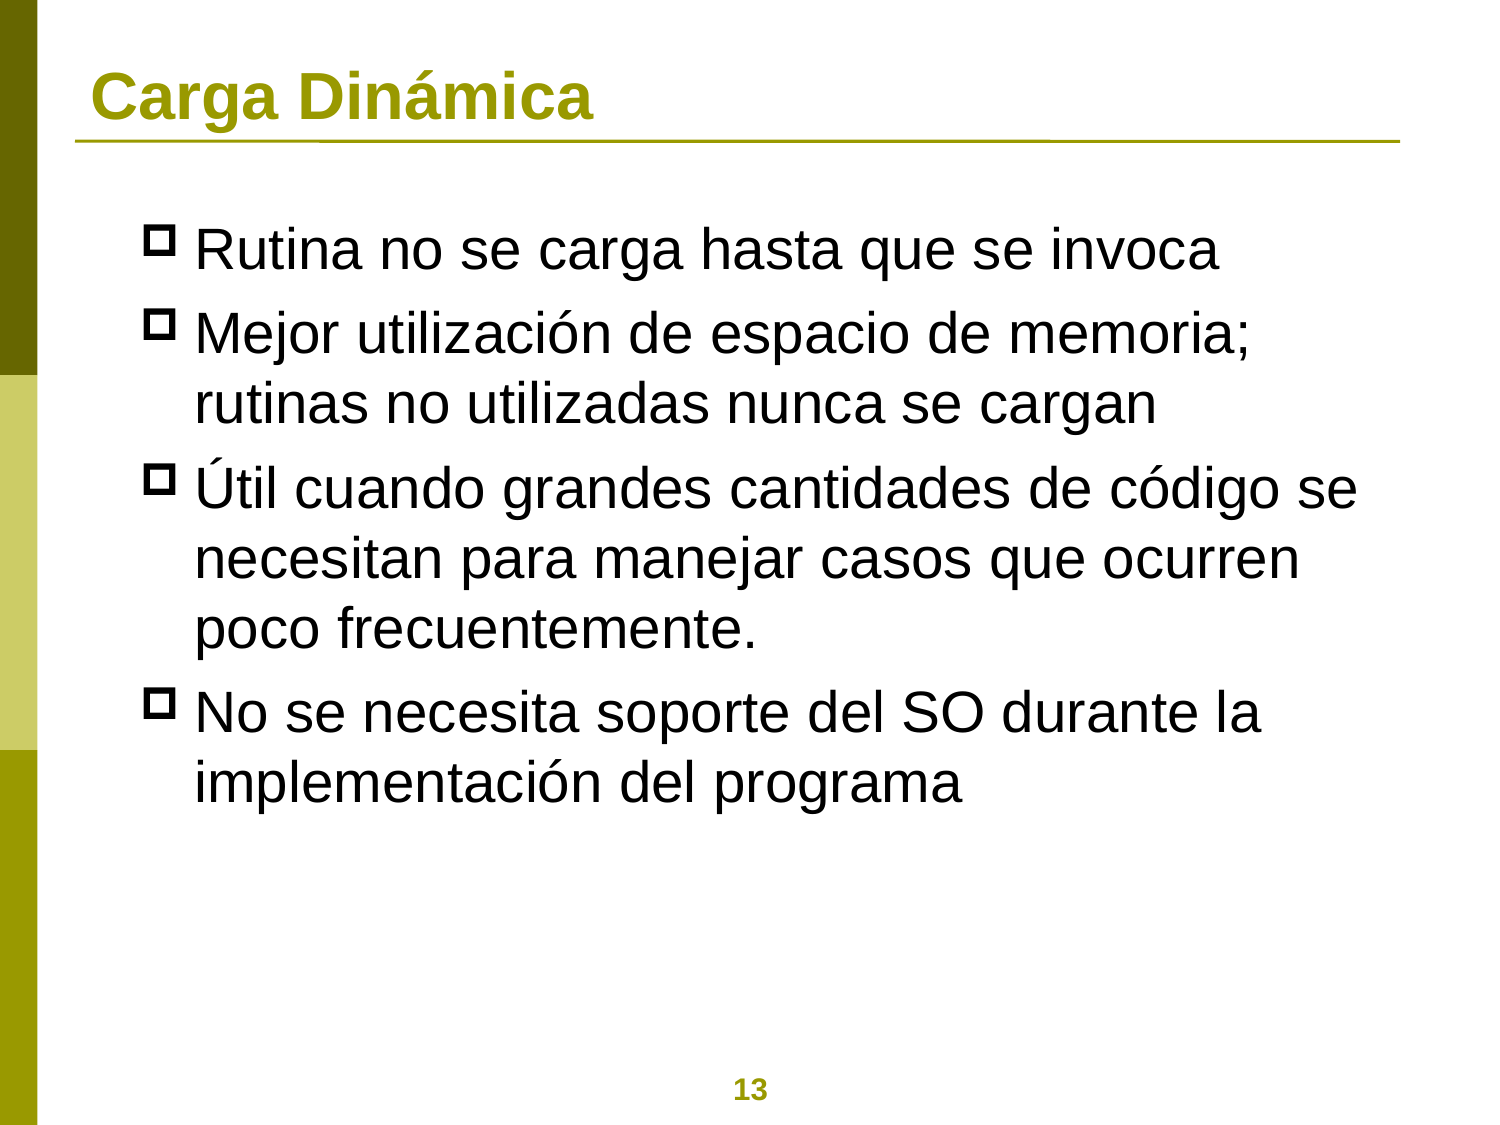

Carga Dinámica
Rutina no se carga hasta que se invoca
Mejor utilización de espacio de memoria; rutinas no utilizadas nunca se cargan
Útil cuando grandes cantidades de código se necesitan para manejar casos que ocurren poco frecuentemente.
No se necesita soporte del SO durante la implementación del programa